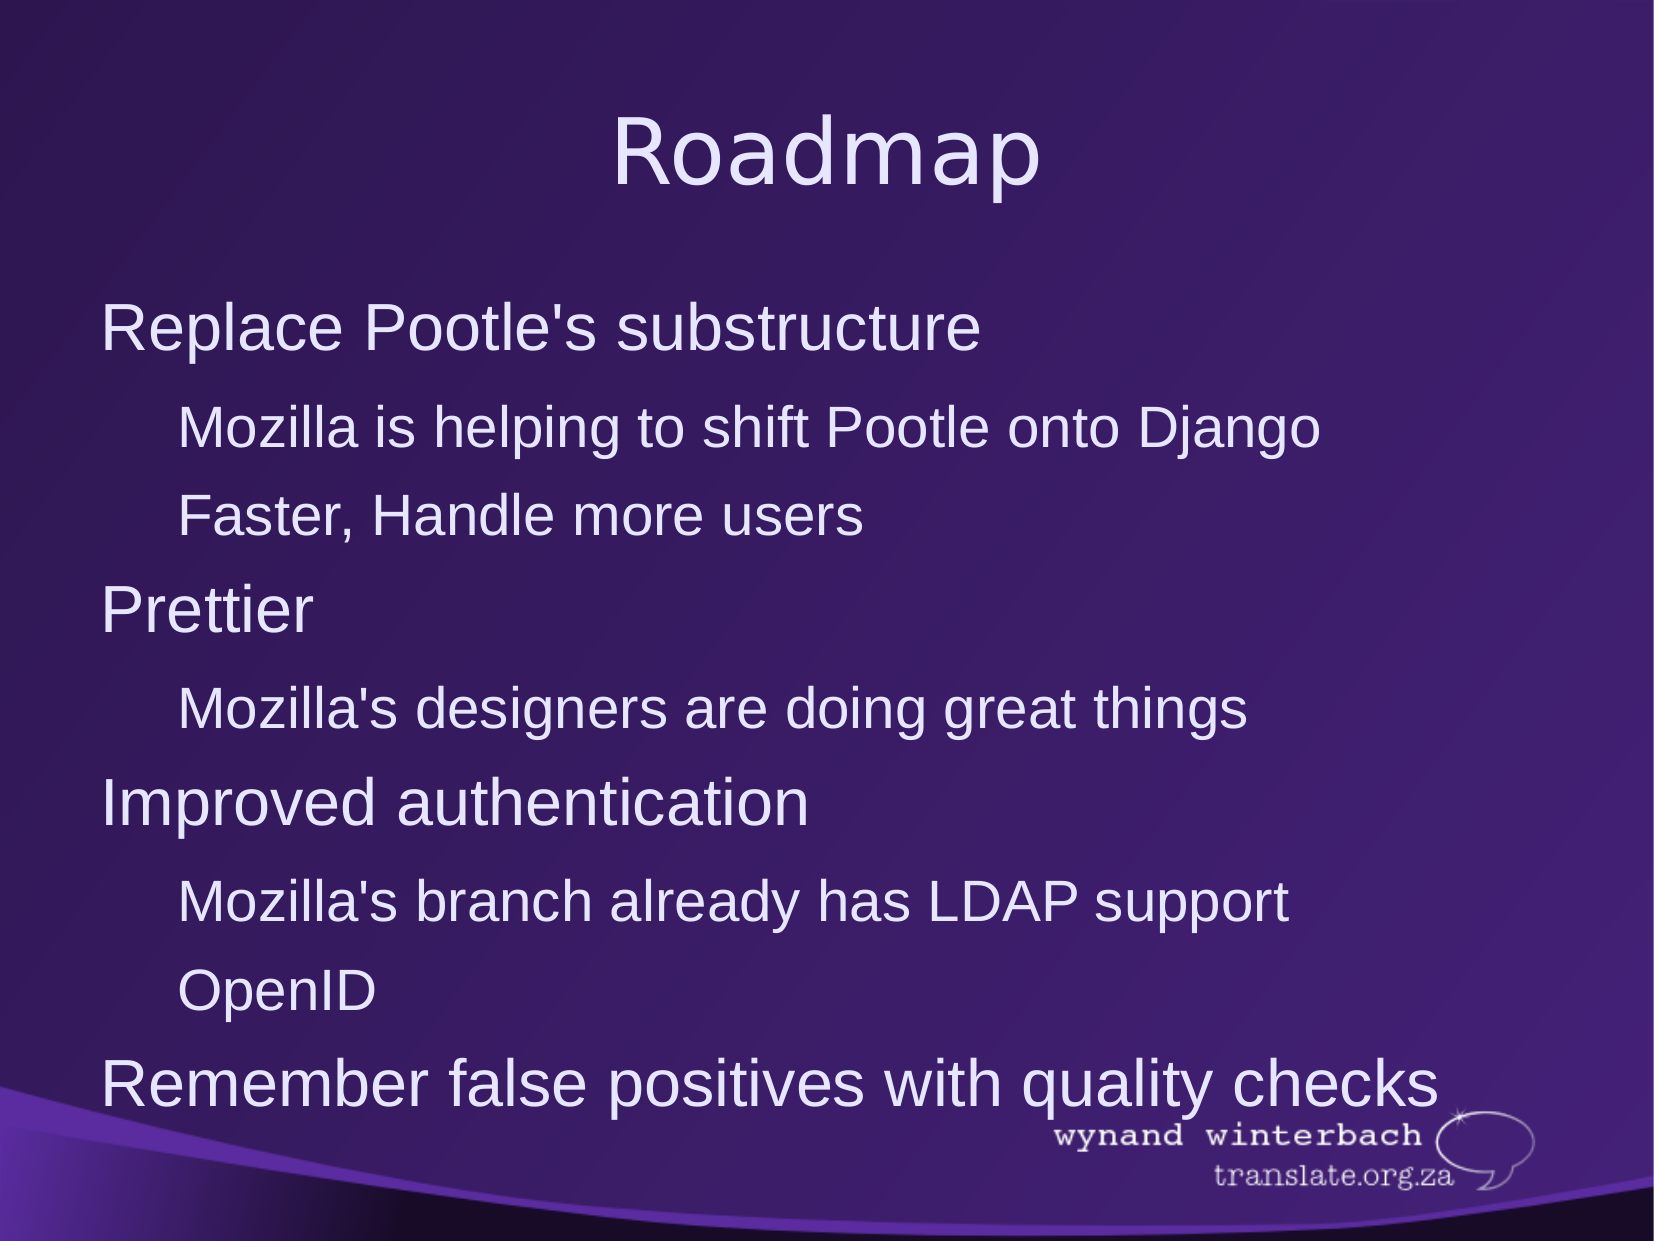

# Roadmap
Replace Pootle's substructure
Mozilla is helping to shift Pootle onto Django
Faster, Handle more users
Prettier
Mozilla's designers are doing great things
Improved authentication
Mozilla's branch already has LDAP support
OpenID
Remember false positives with quality checks